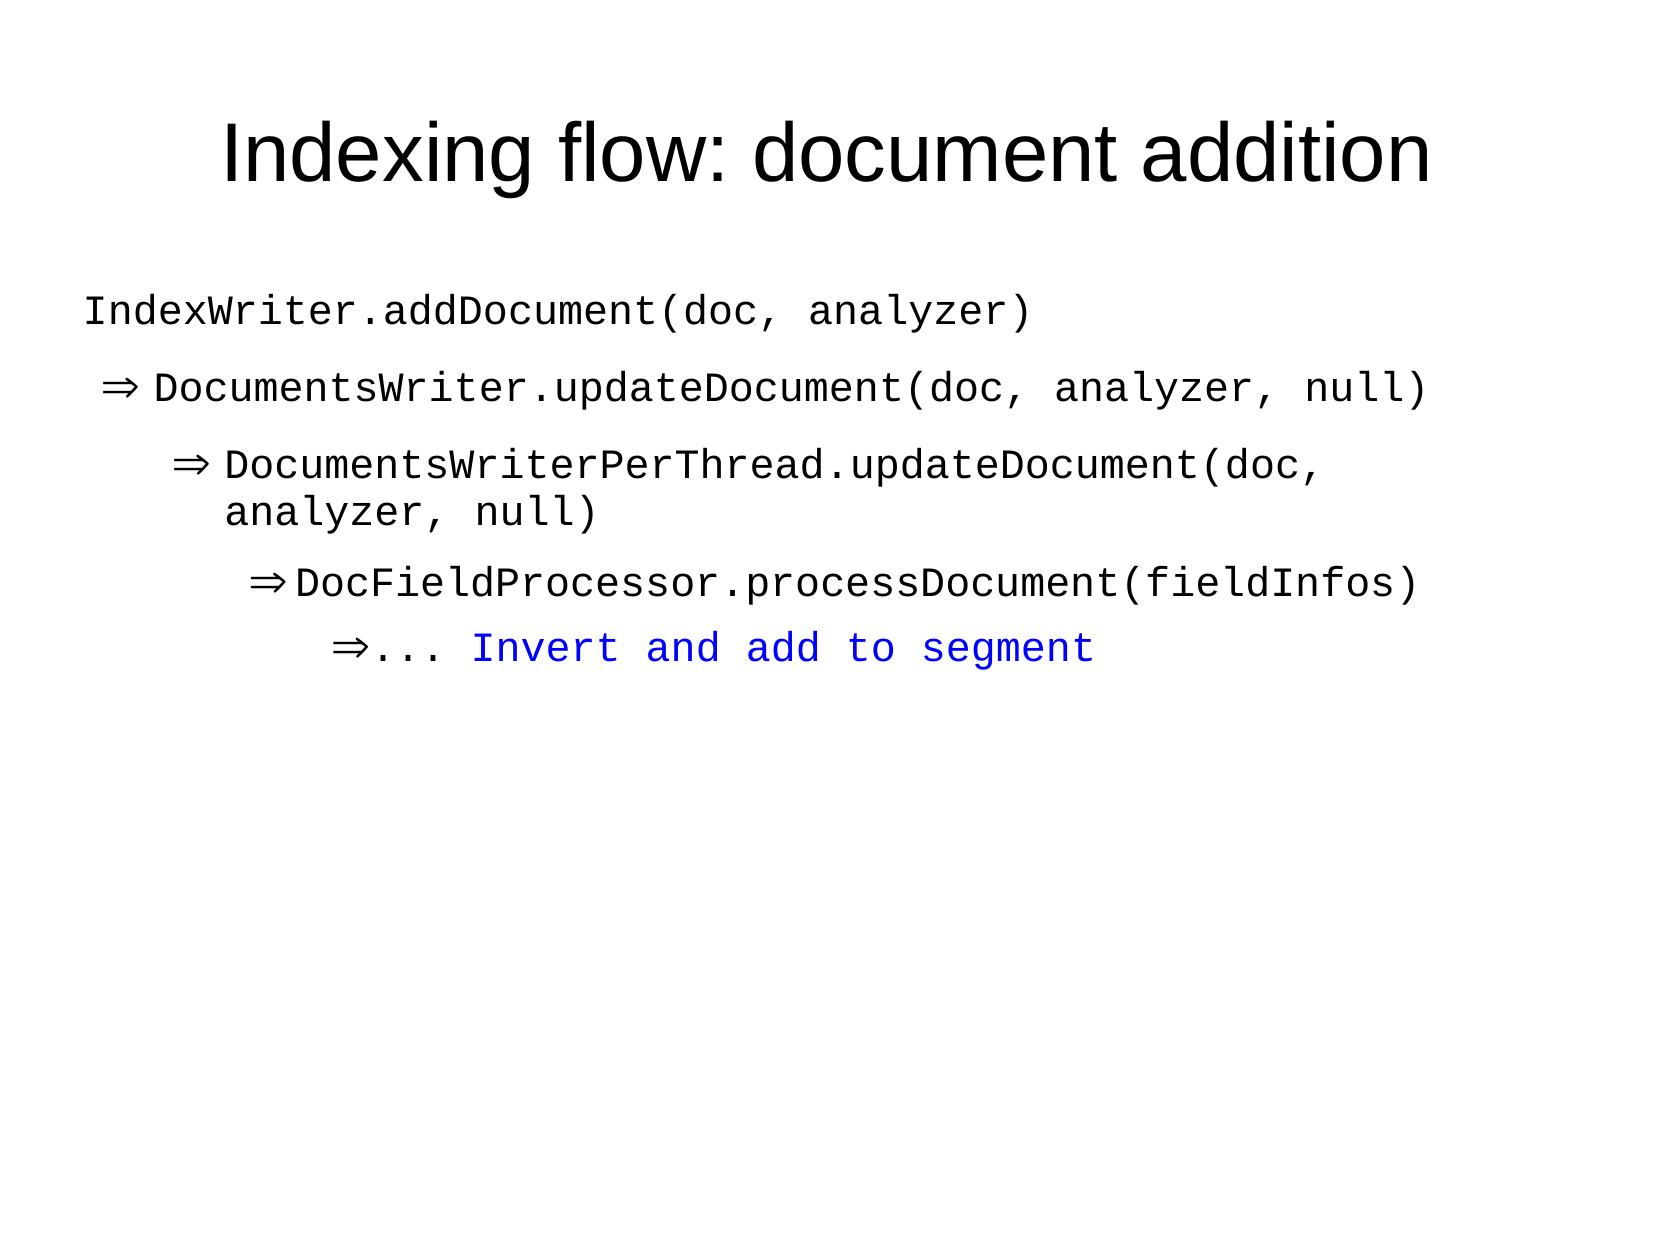

# Indexing flow: document addition
IndexWriter.addDocument(doc, analyzer)
DocumentsWriter.updateDocument(doc, analyzer, null)
DocumentsWriterPerThread.updateDocument(doc, analyzer, null)
DocFieldProcessor.processDocument(fieldInfos)
... Invert and add to segment